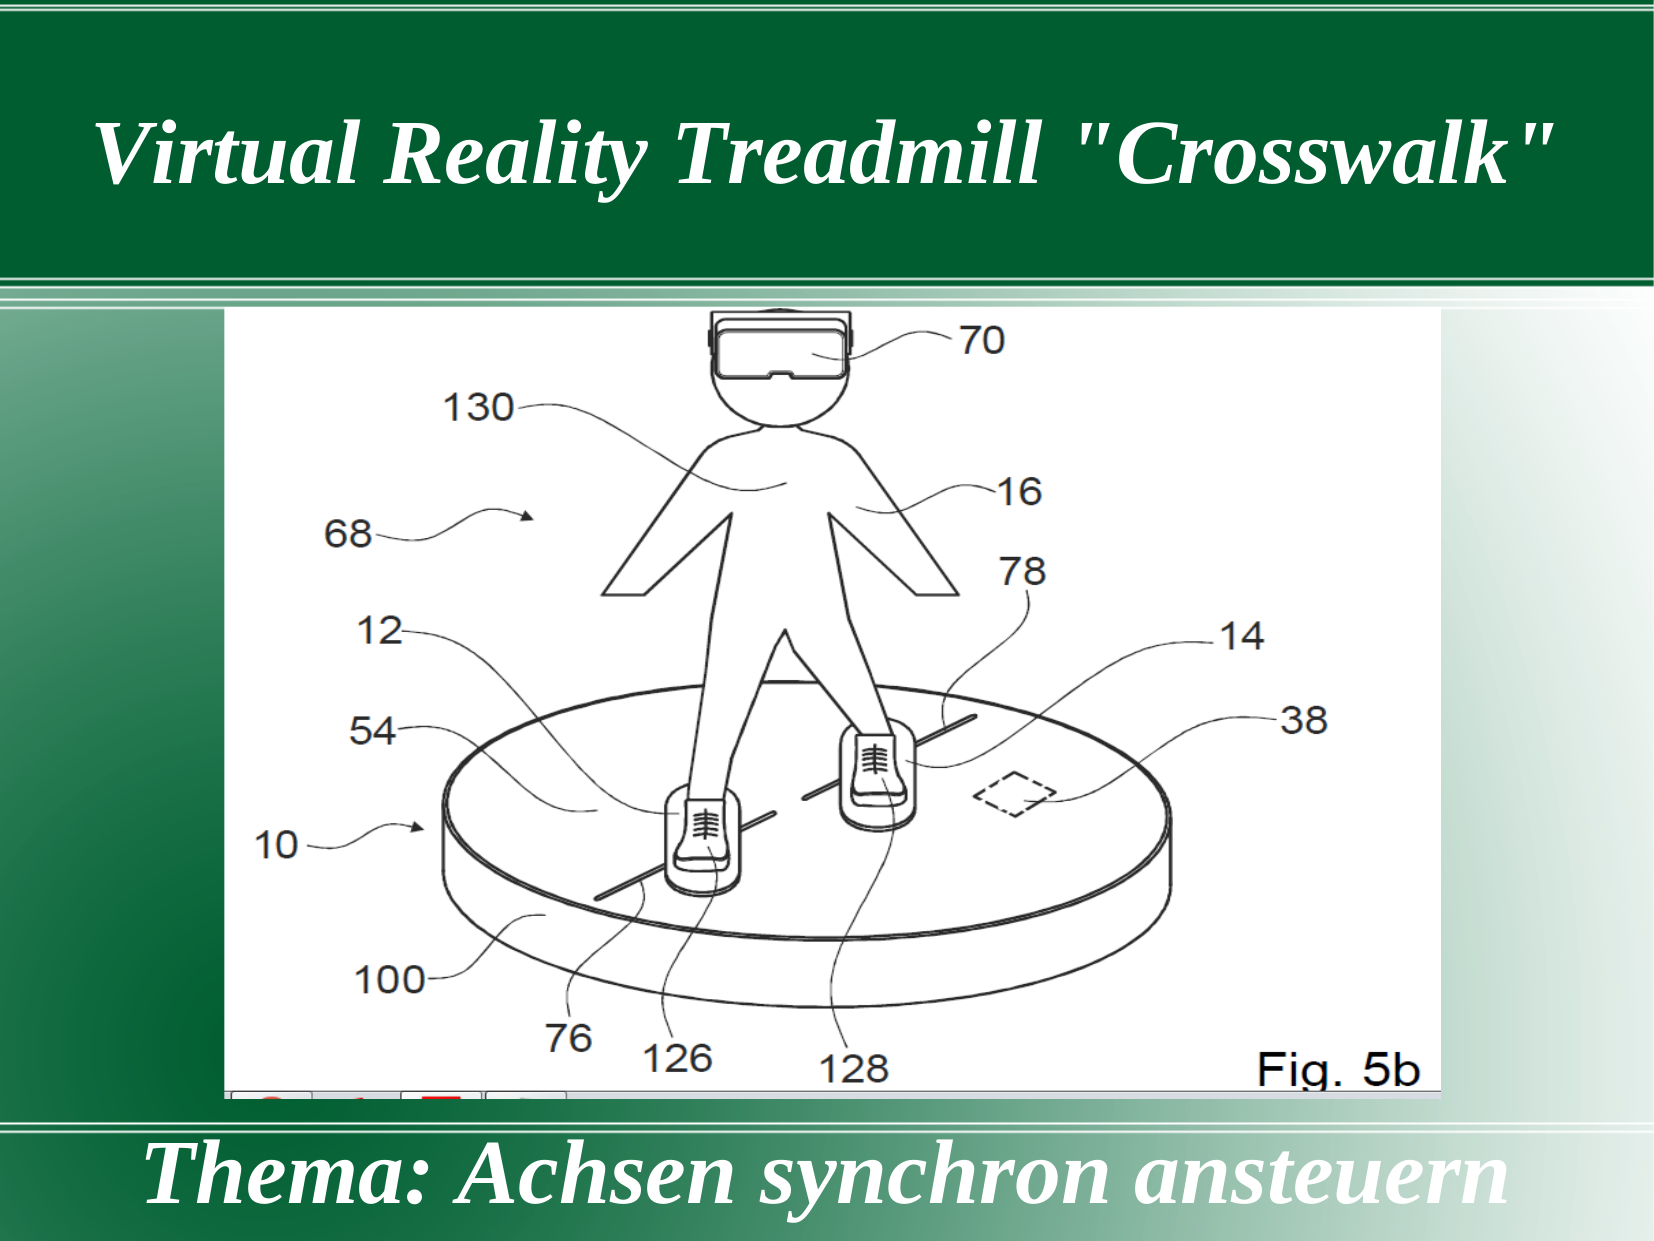

# Virtual Reality Treadmill "Crosswalk"
Thema: Achsen synchron ansteuern